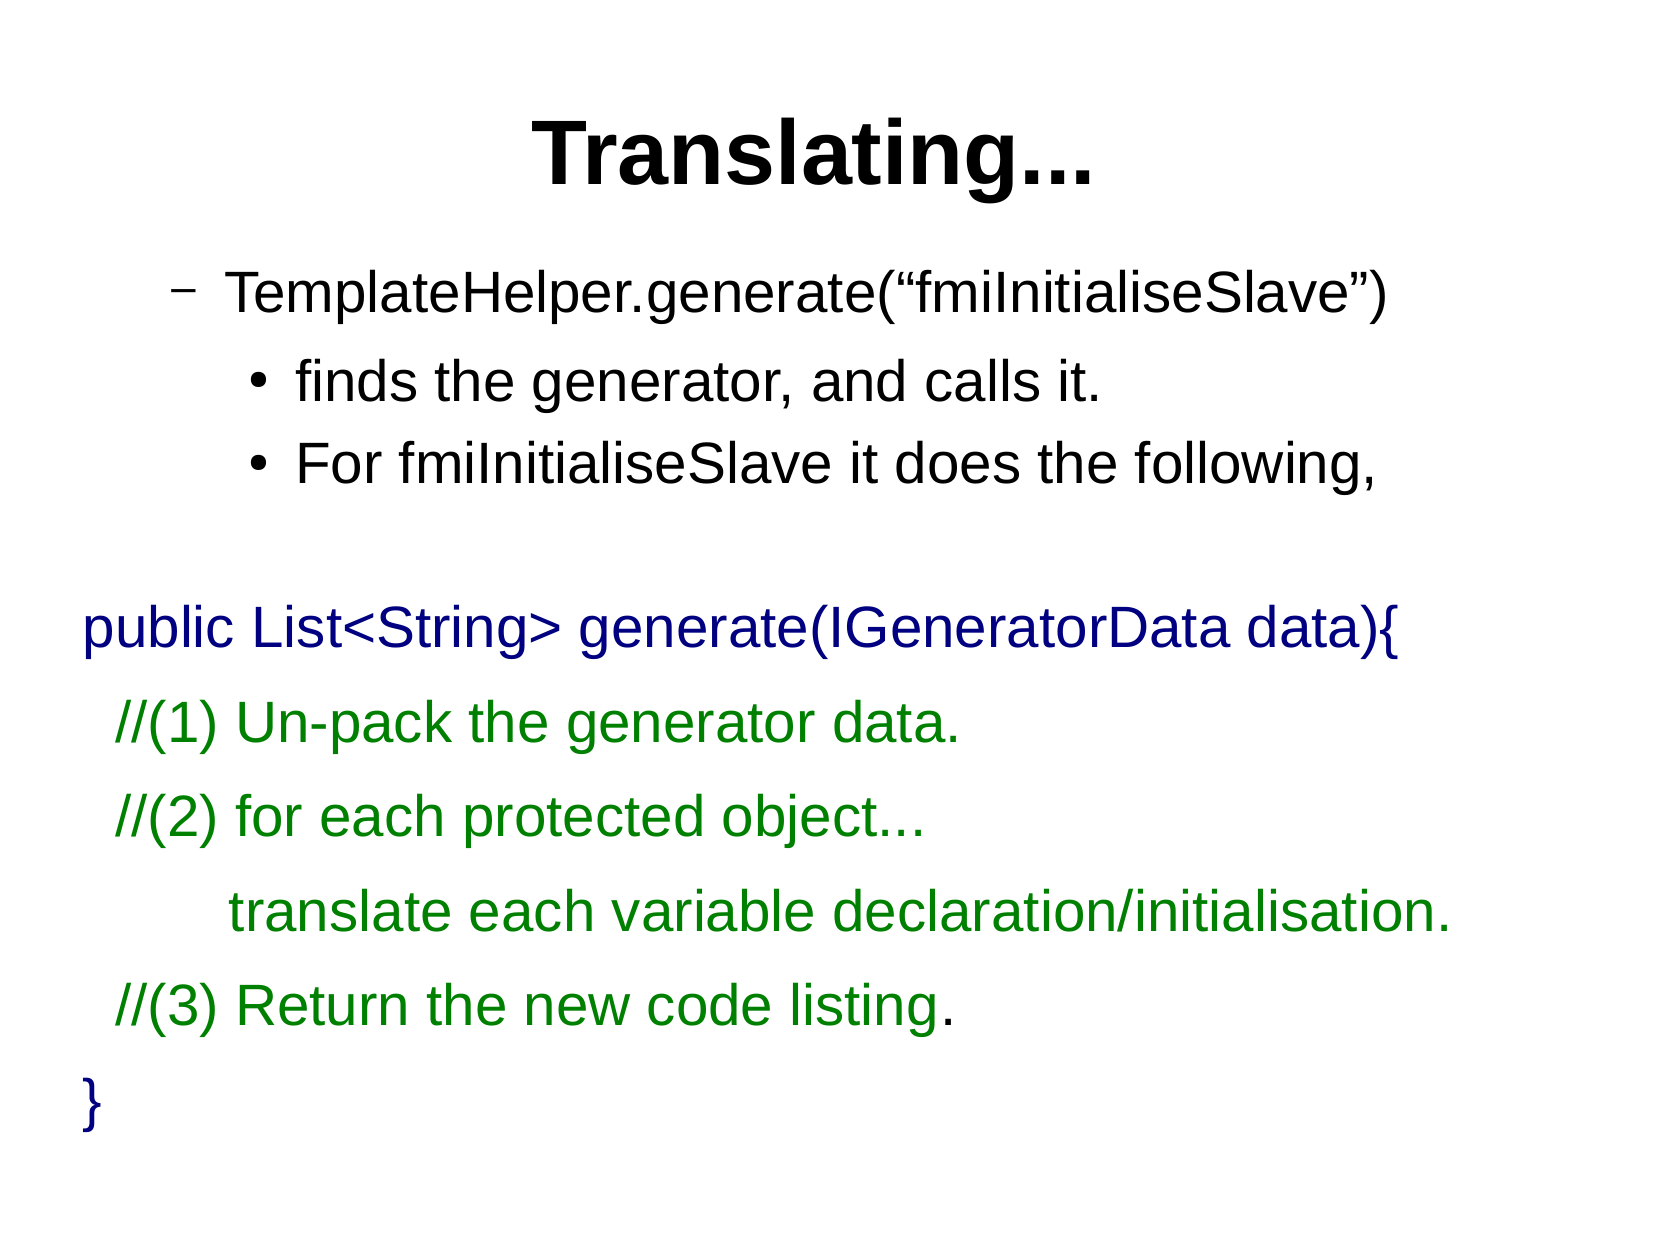

# Translating...
TemplateHelper.generate(“fmiInitialiseSlave”)
finds the generator, and calls it.
For fmiInitialiseSlave it does the following,
public List<String> generate(IGeneratorData data){
 //(1) Un-pack the generator data.
 //(2) for each protected object...
 translate each variable declaration/initialisation.
 //(3) Return the new code listing.
}